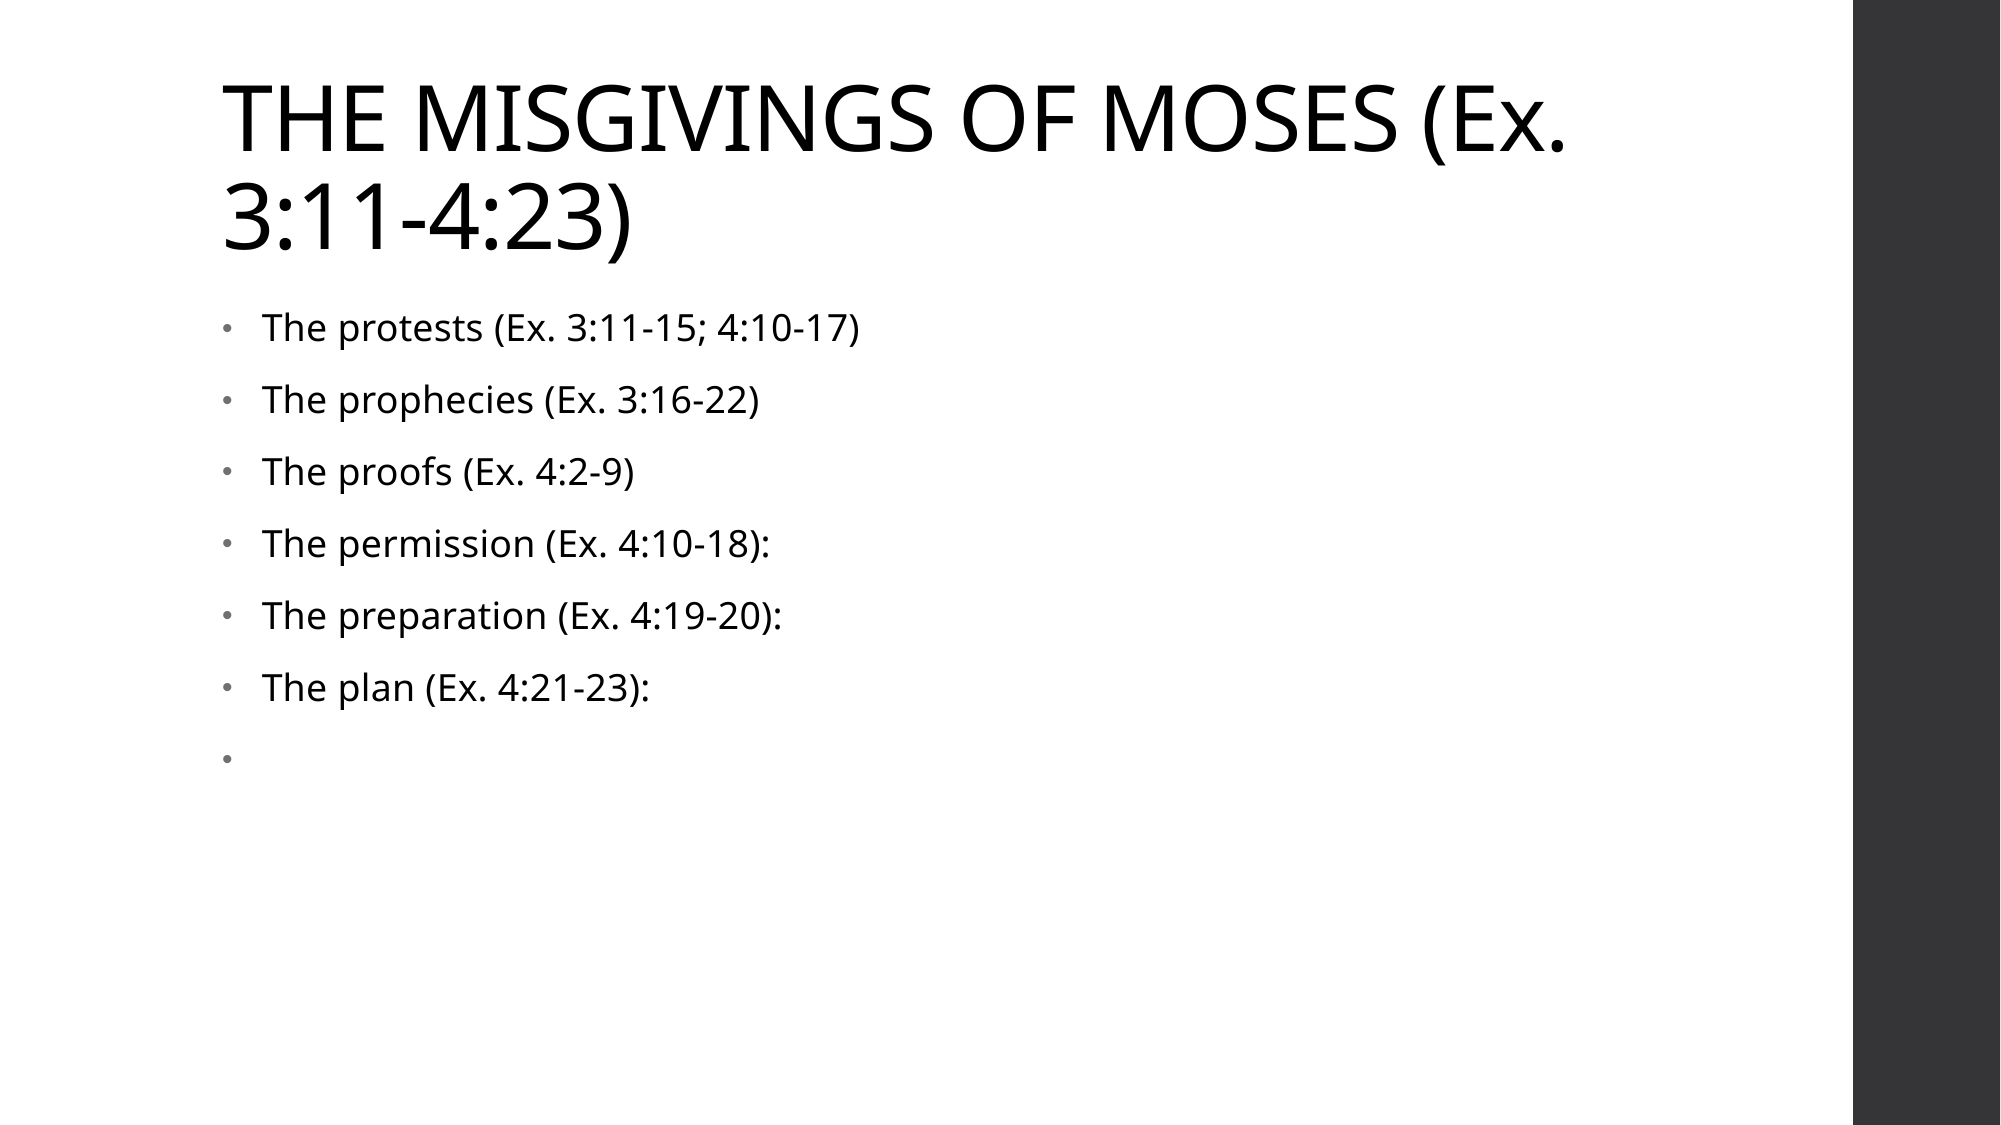

# THE MISGIVINGS OF MOSES (Ex. 3:11-4:23)
 The protests (Ex. 3:11-15; 4:10-17)
 The prophecies (Ex. 3:16-22)
 The proofs (Ex. 4:2-9)
 The permission (Ex. 4:10-18):
 The preparation (Ex. 4:19-20):
 The plan (Ex. 4:21-23):